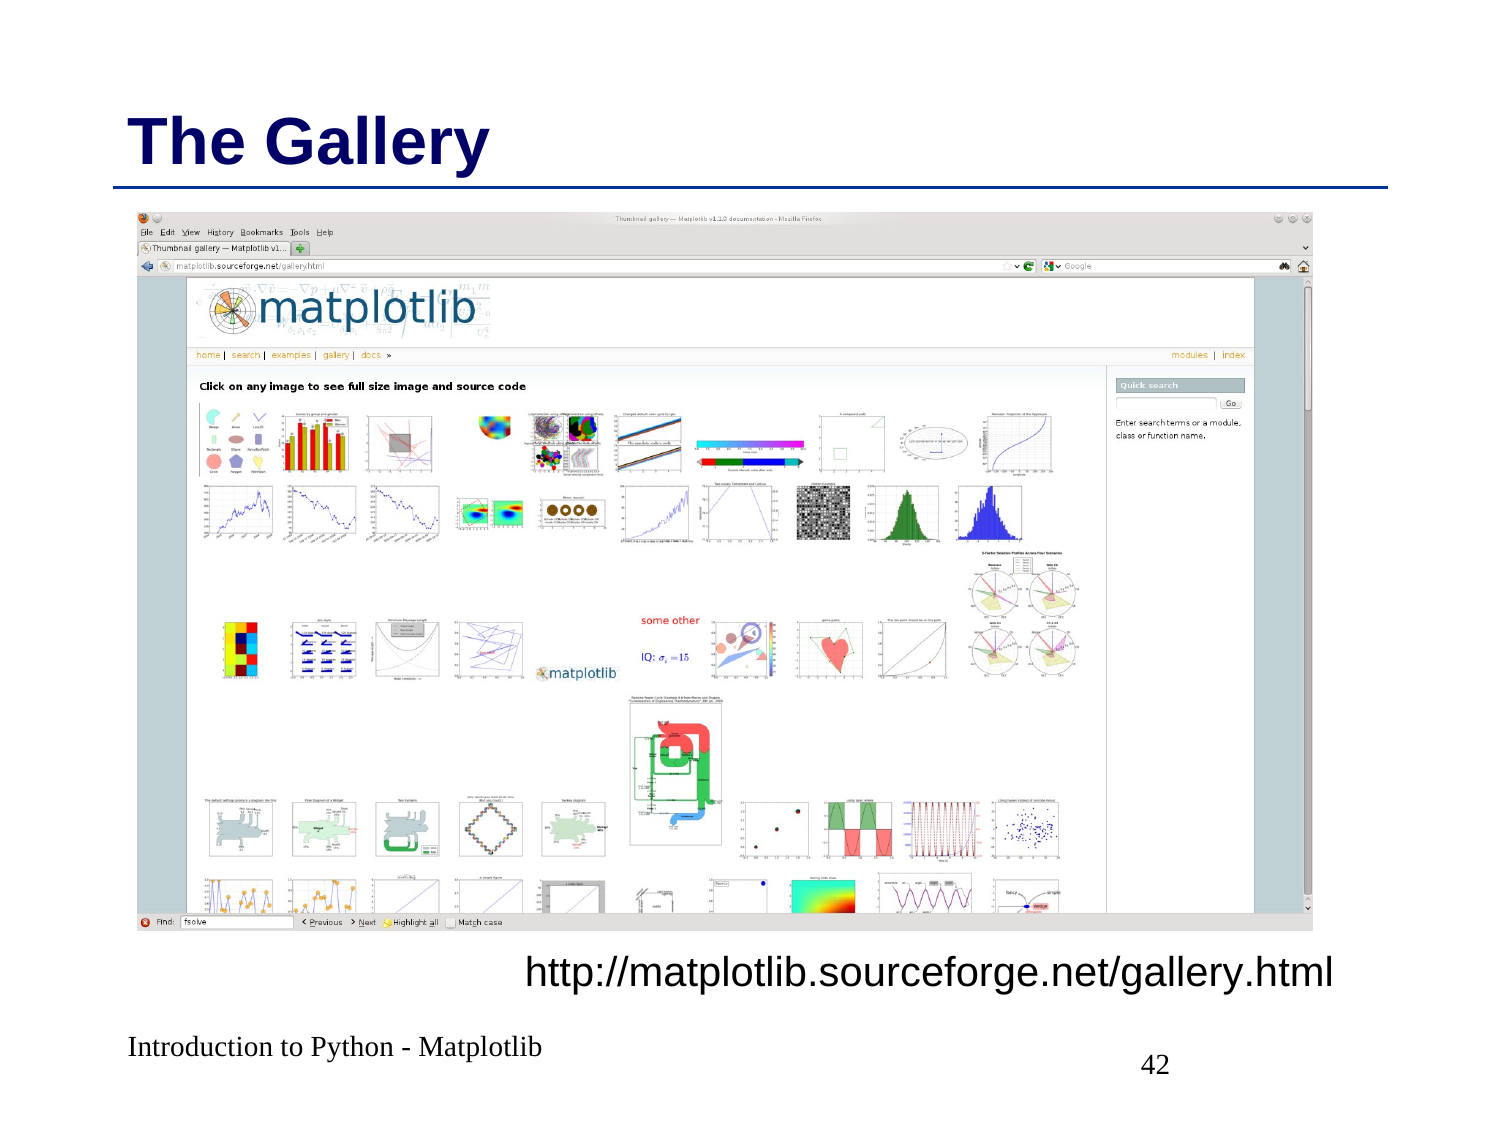

# The Gallery
http://matplotlib.sourceforge.net/gallery.html
Introduction to Python - Matplotlib